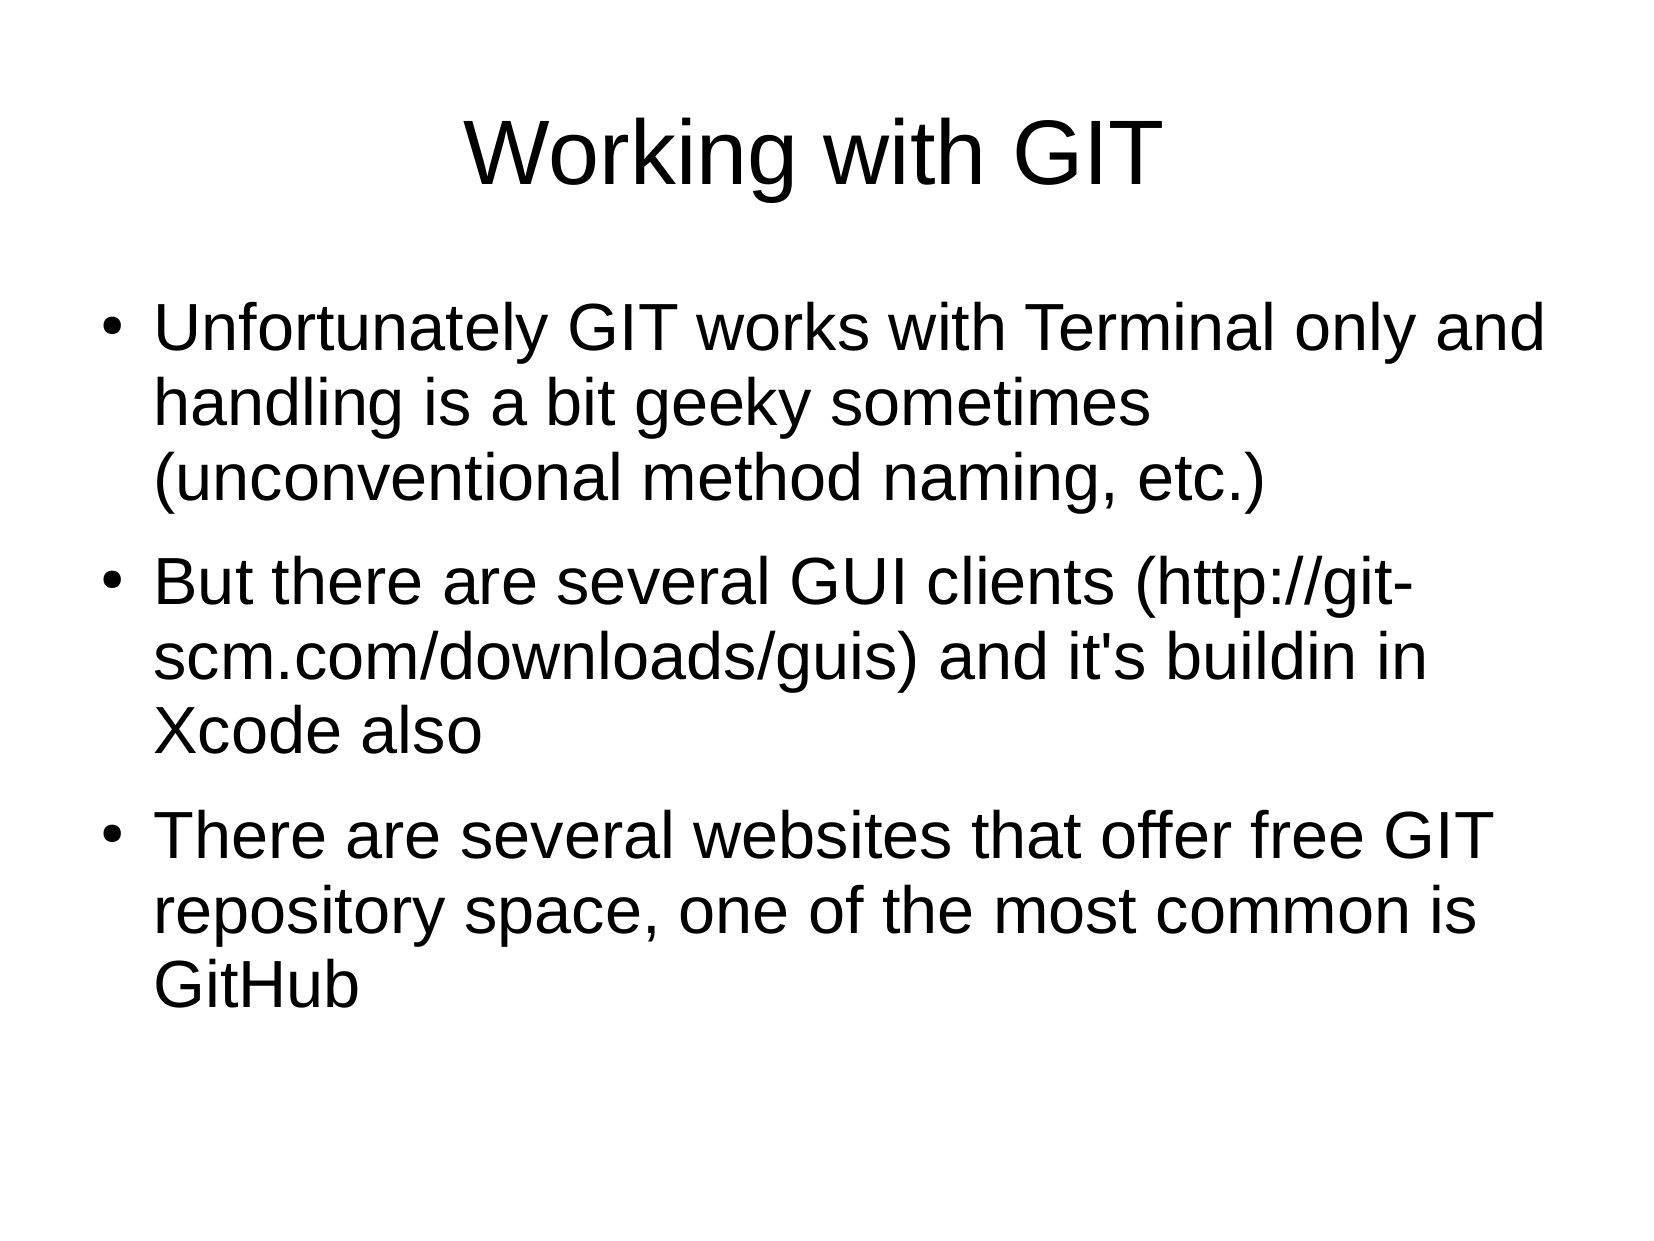

# Working with GIT
Unfortunately GIT works with Terminal only and handling is a bit geeky sometimes (unconventional method naming, etc.)
But there are several GUI clients (http://git-scm.com/downloads/guis) and it's buildin in Xcode also
There are several websites that offer free GIT repository space, one of the most common is GitHub